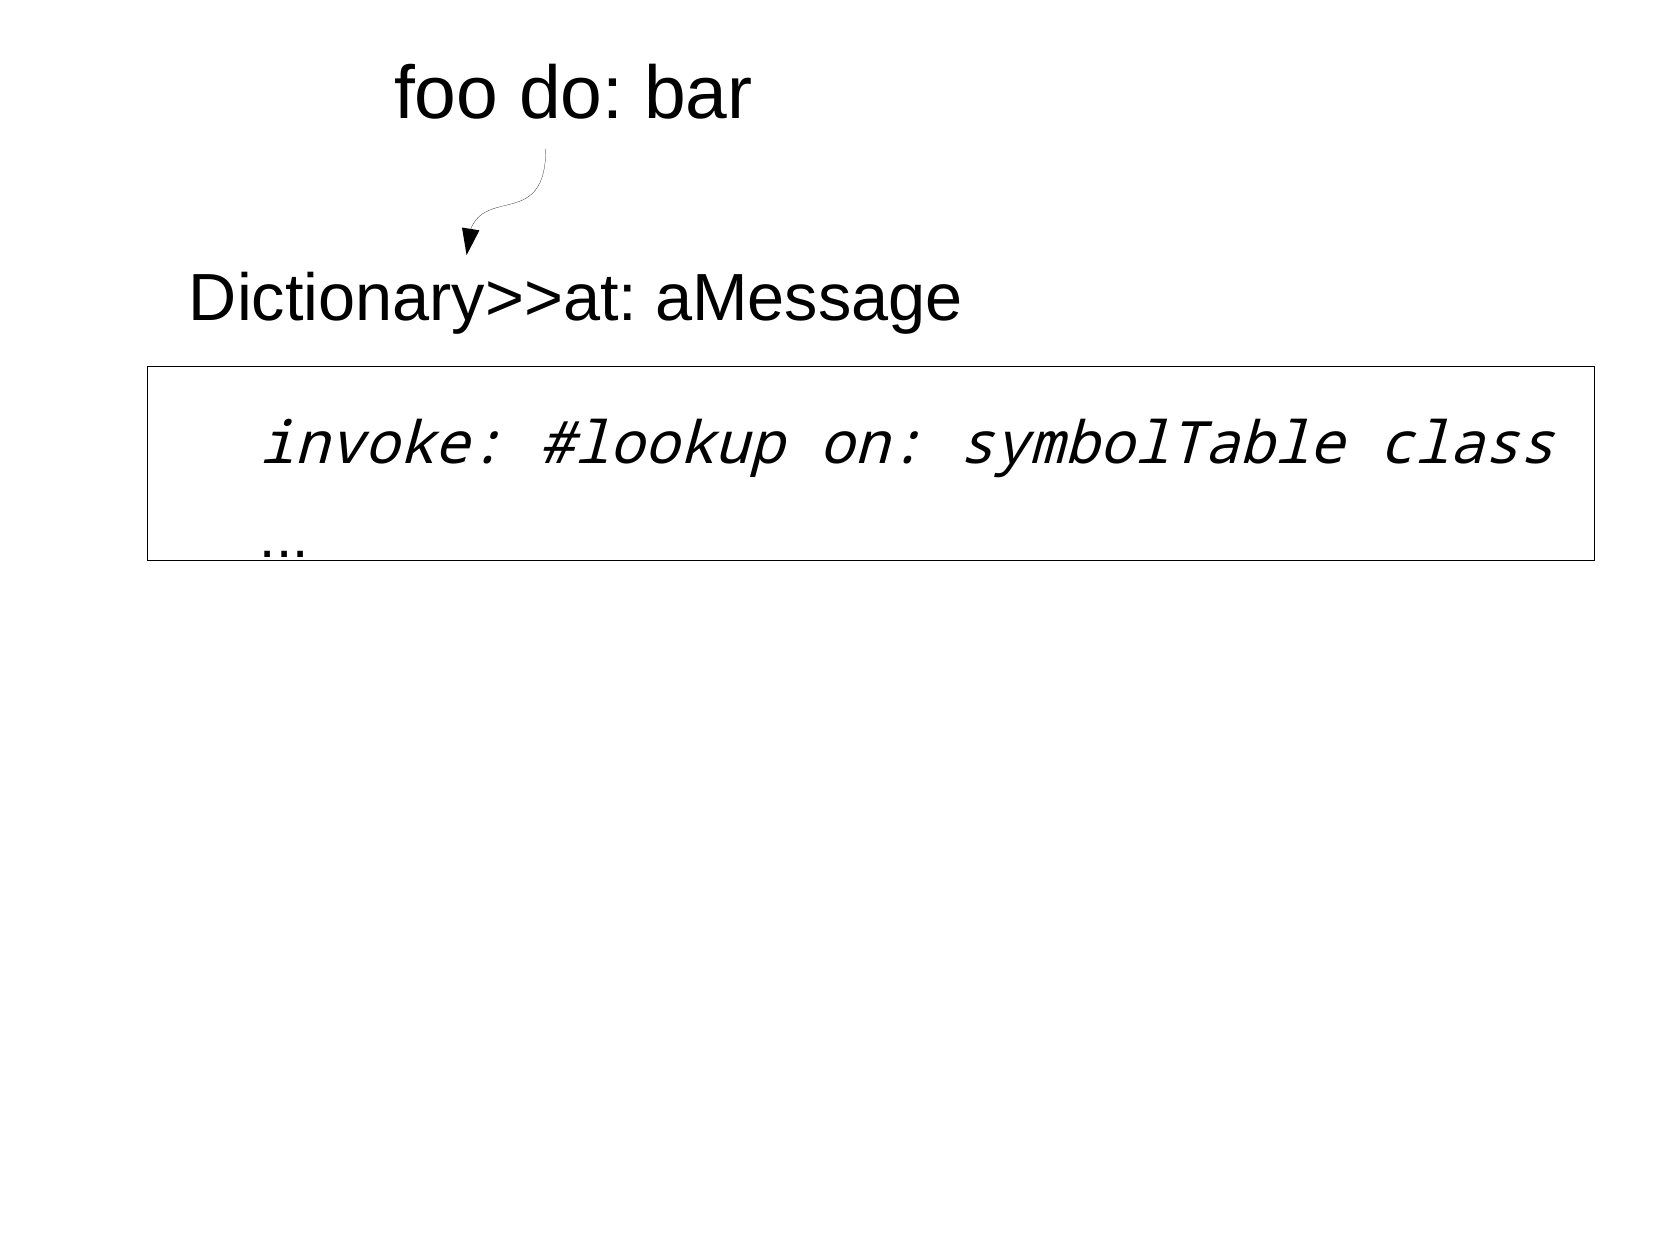

foo do: bar
# Dictionary>>at: aMessage
invoke: #lookup on: symbolTable class
...